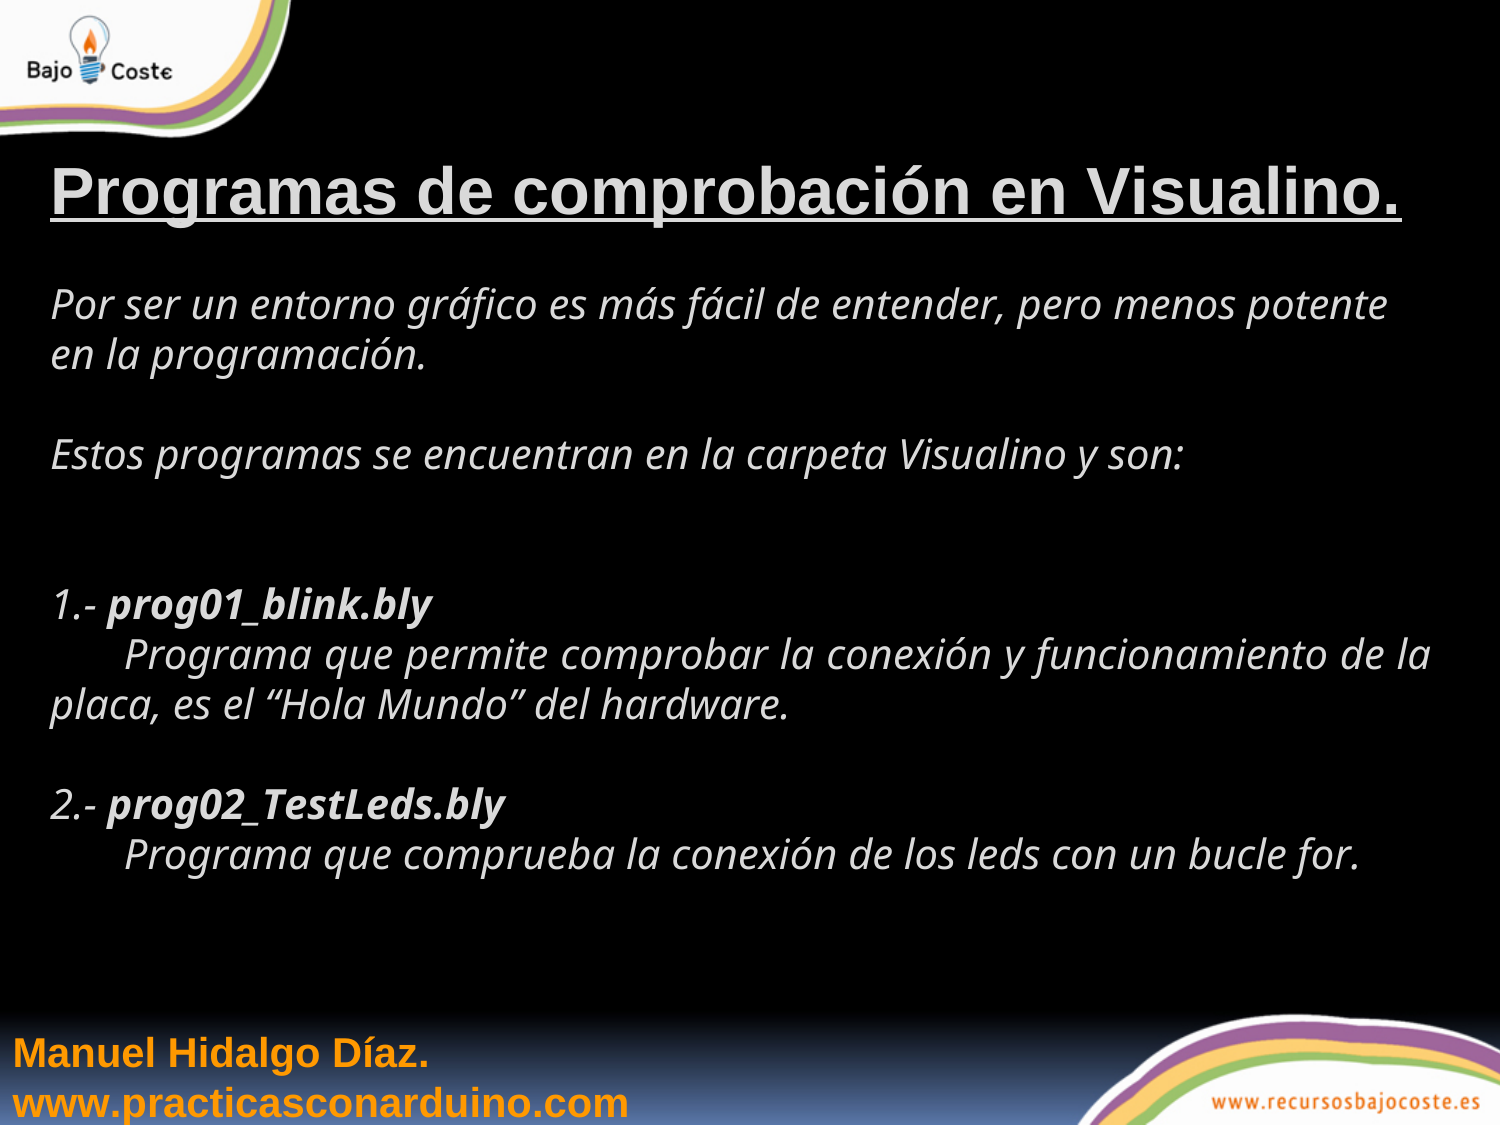

Programas de comprobación en Visualino.
Por ser un entorno gráfico es más fácil de entender, pero menos potente en la programación.
Estos programas se encuentran en la carpeta Visualino y son:
1.- prog01_blink.bly
	Programa que permite comprobar la conexión y funcionamiento de la placa, es el “Hola Mundo” del hardware.
2.- prog02_TestLeds.bly
	Programa que comprueba la conexión de los leds con un bucle for.
Manuel Hidalgo Díaz.
www.practicasconarduino.com